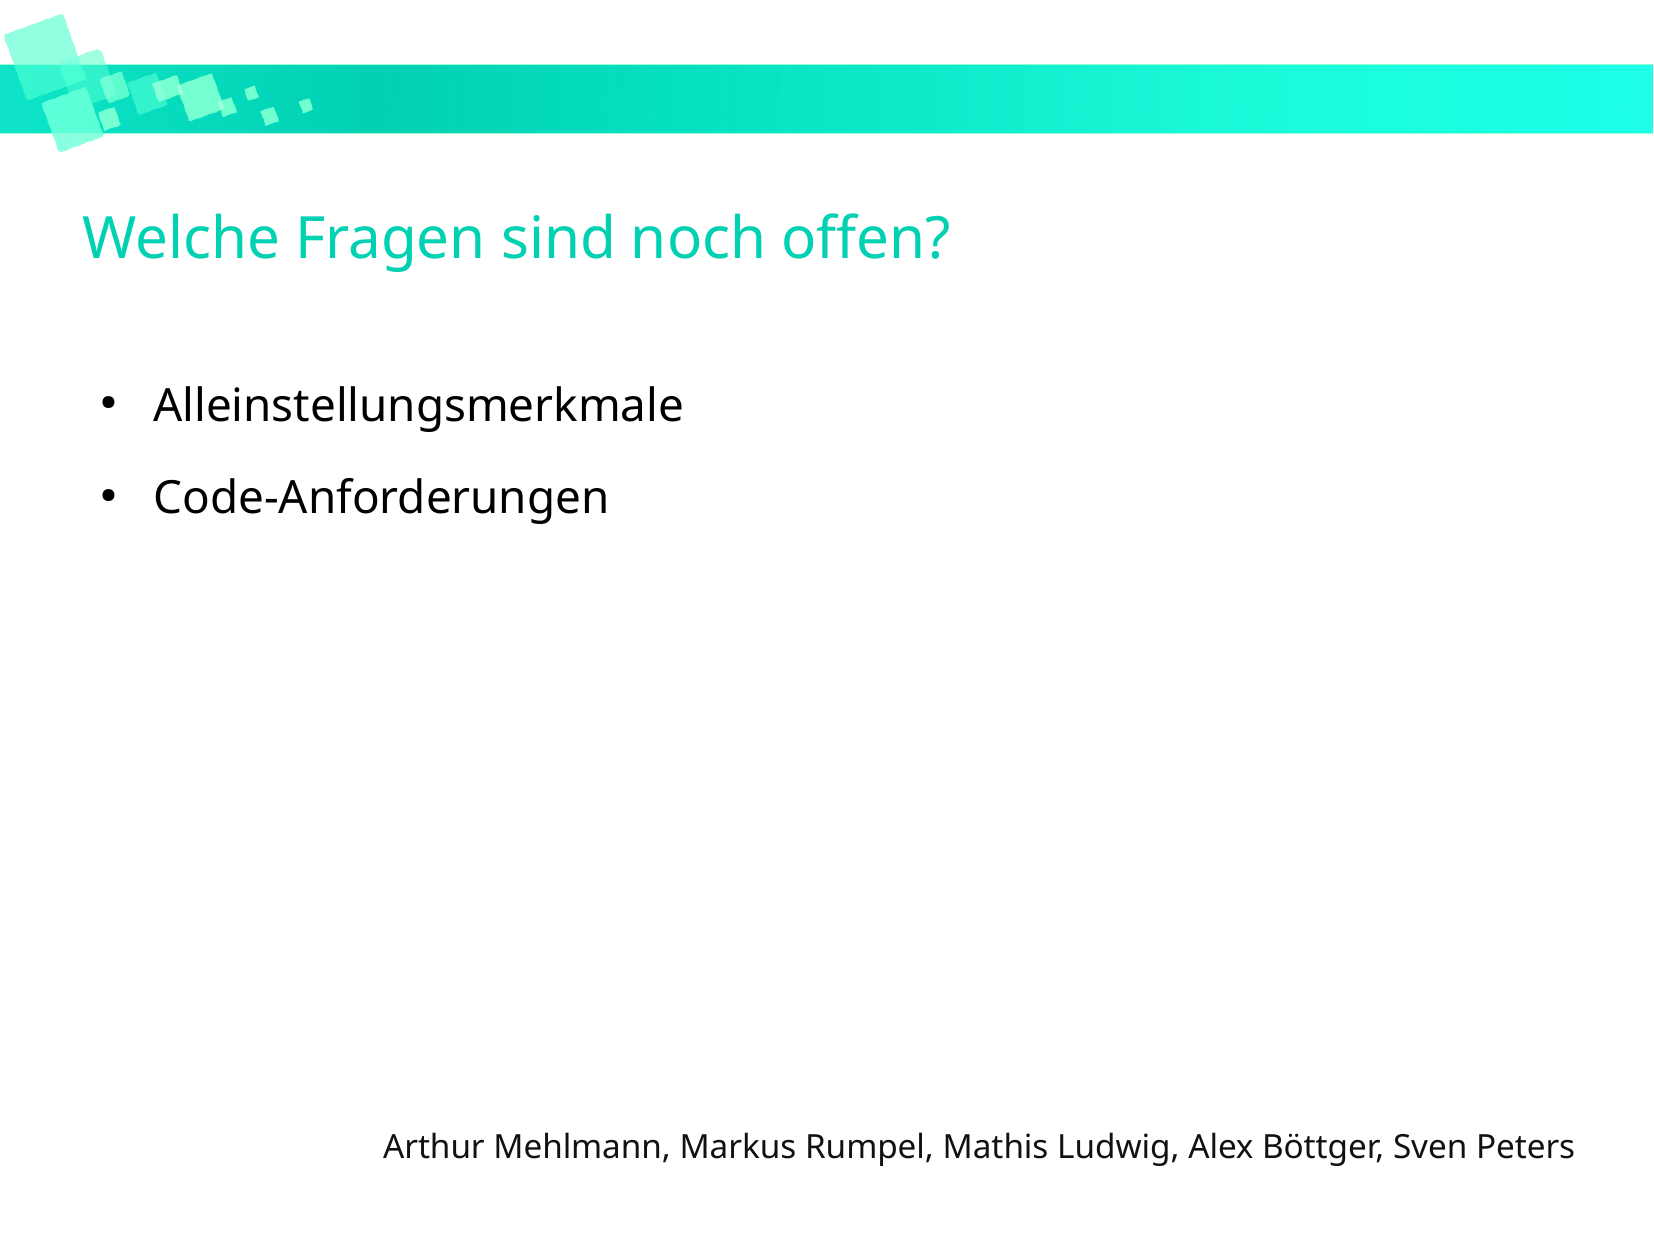

# Welche Fragen sind noch offen?
Alleinstellungsmerkmale
Code-Anforderungen
Arthur Mehlmann, Markus Rumpel, Mathis Ludwig, Alex Böttger, Sven Peters